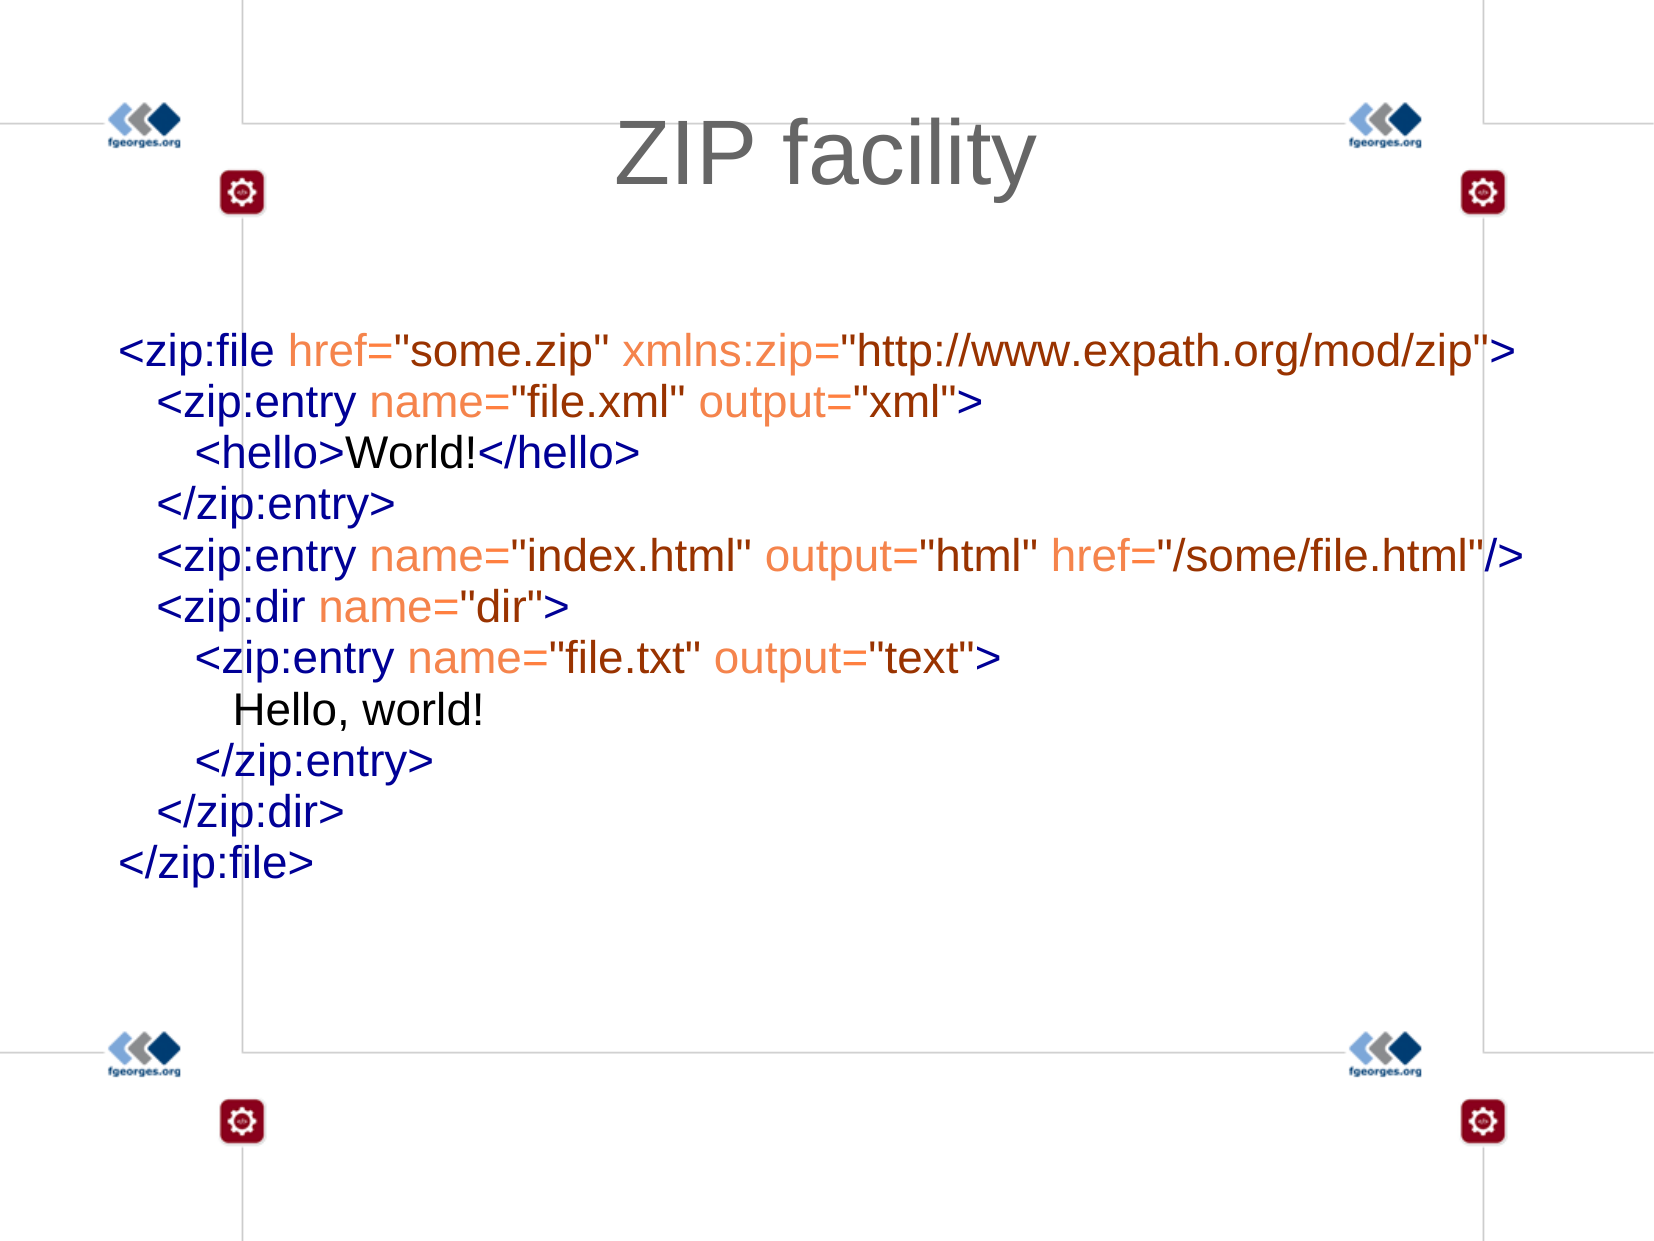

# ZIP facility
<zip:file href="some.zip" xmlns:zip="http://www.expath.org/mod/zip">
 <zip:entry name="file.xml" output="xml">
 <hello>World!</hello>
 </zip:entry>
 <zip:entry name="index.html" output="html" href="/some/file.html"/>
 <zip:dir name="dir">
 <zip:entry name="file.txt" output="text">
 Hello, world!
 </zip:entry>
 </zip:dir>
</zip:file>